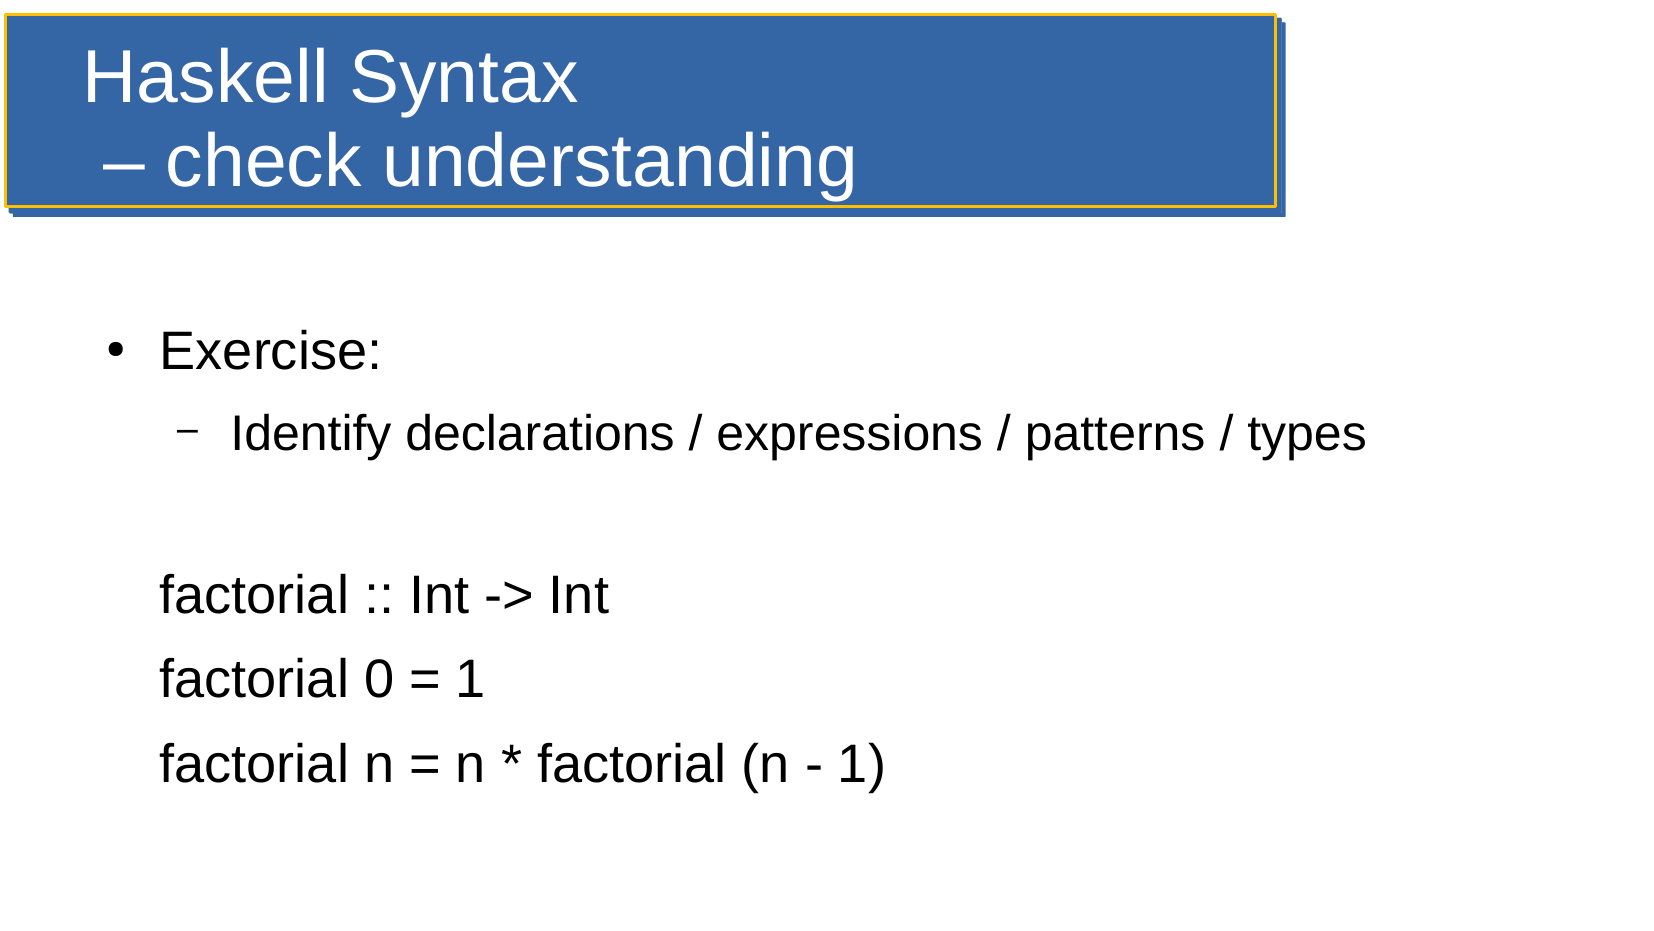

# Haskell Syntax – check understanding
Exercise:
Identify declarations / expressions / patterns / types
factorial :: Int -> Int
factorial 0 = 1
factorial n = n * factorial (n - 1)